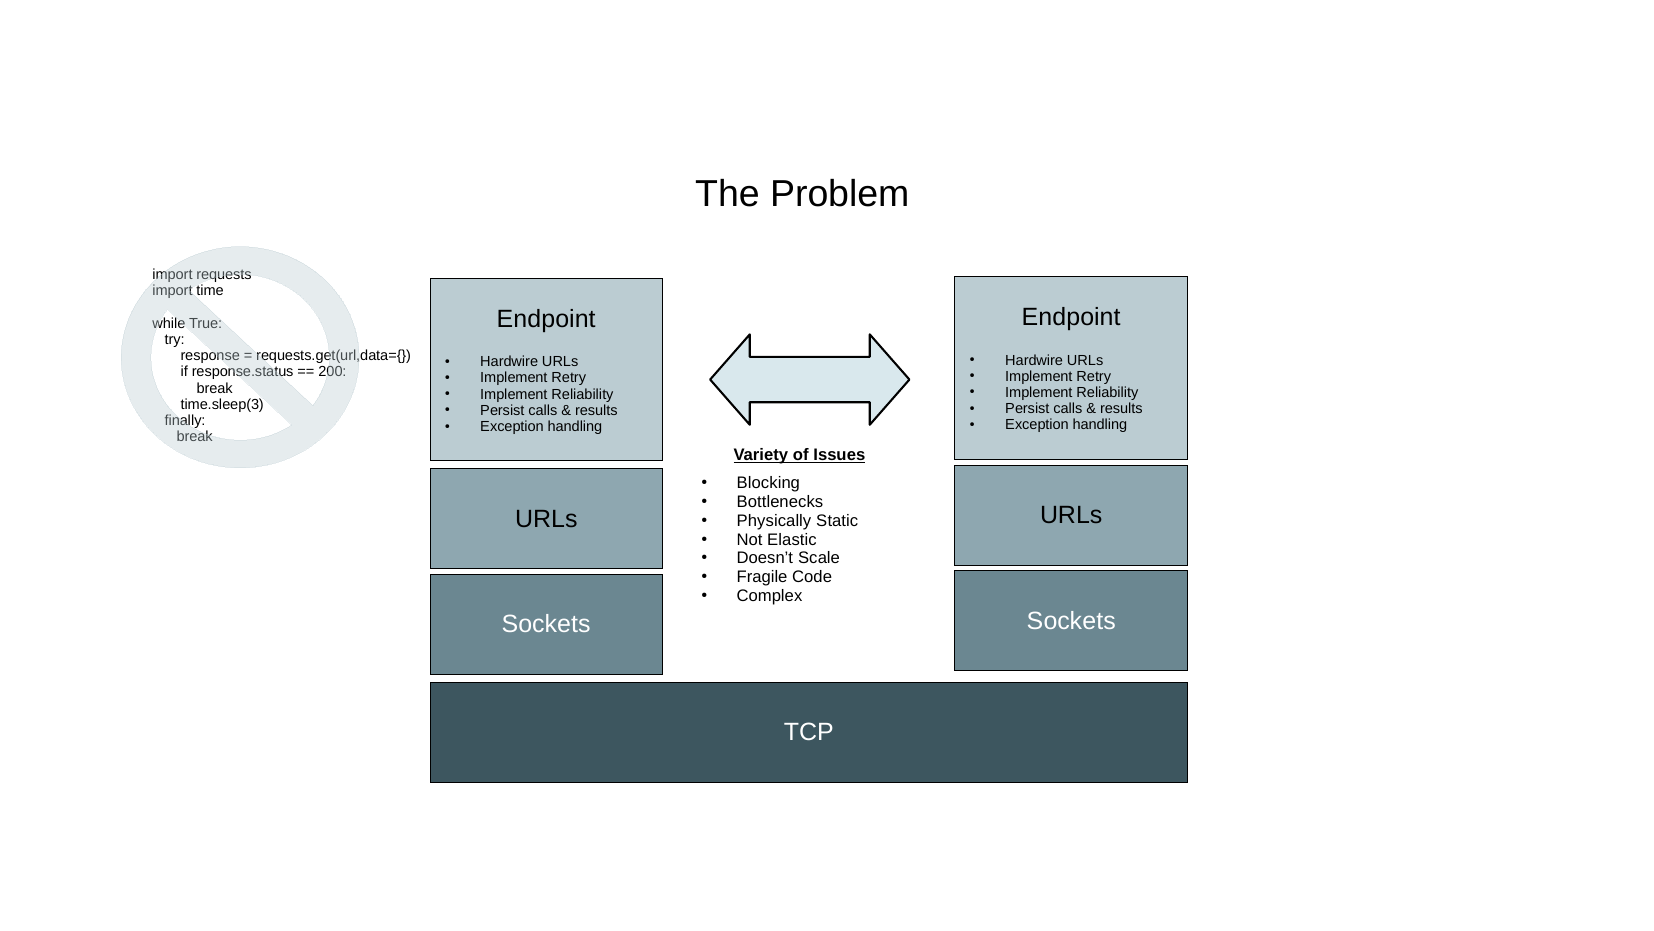

The Problem
import requests
import time
while True:
 try:
 response = requests.get(url,data={})
 if response.status == 200:
 break
 time.sleep(3)
 finally:
 break
Endpoint
Hardwire URLs
Implement Retry
Implement Reliability
Persist calls & results
Exception handling
Endpoint
Hardwire URLs
Implement Retry
Implement Reliability
Persist calls & results
Exception handling
Variety of Issues
URLs
Blocking
Bottlenecks
Physically Static
Not Elastic
Doesn’t Scale
Fragile Code
Complex
URLs
Sockets
Sockets
TCP